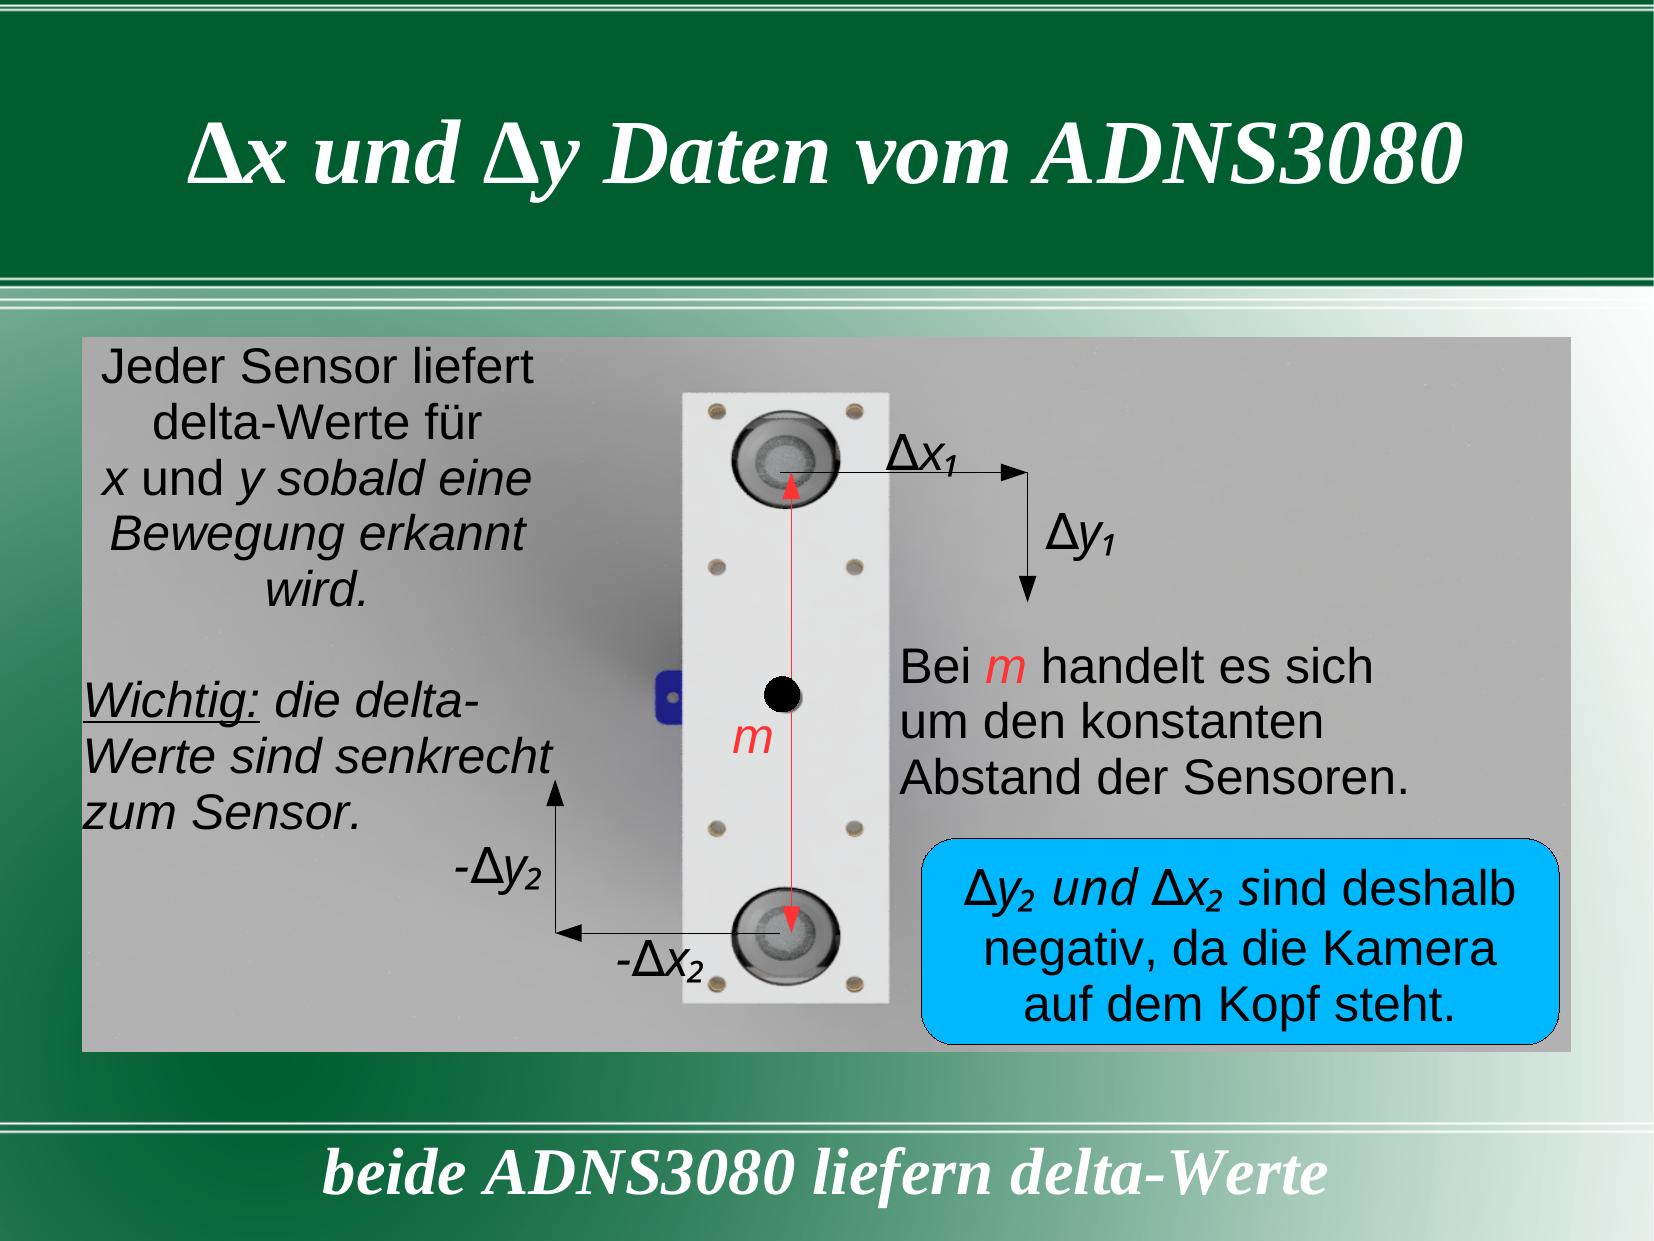

# ∆x und ∆y Daten vom ADNS3080
Jeder Sensor liefert
delta-Werte für
x und y sobald eine
Bewegung erkannt
wird.
Wichtig: die delta-
Werte sind senkrecht
zum Sensor.
∆x₁
∆y₁
Bei m handelt es sich
um den konstanten
Abstand der Sensoren.
m
-∆y₂
∆y₂ und ∆x₂ sind deshalb
negativ, da die Kamera
auf dem Kopf steht.
-∆x₂
beide ADNS3080 liefern delta-Werte